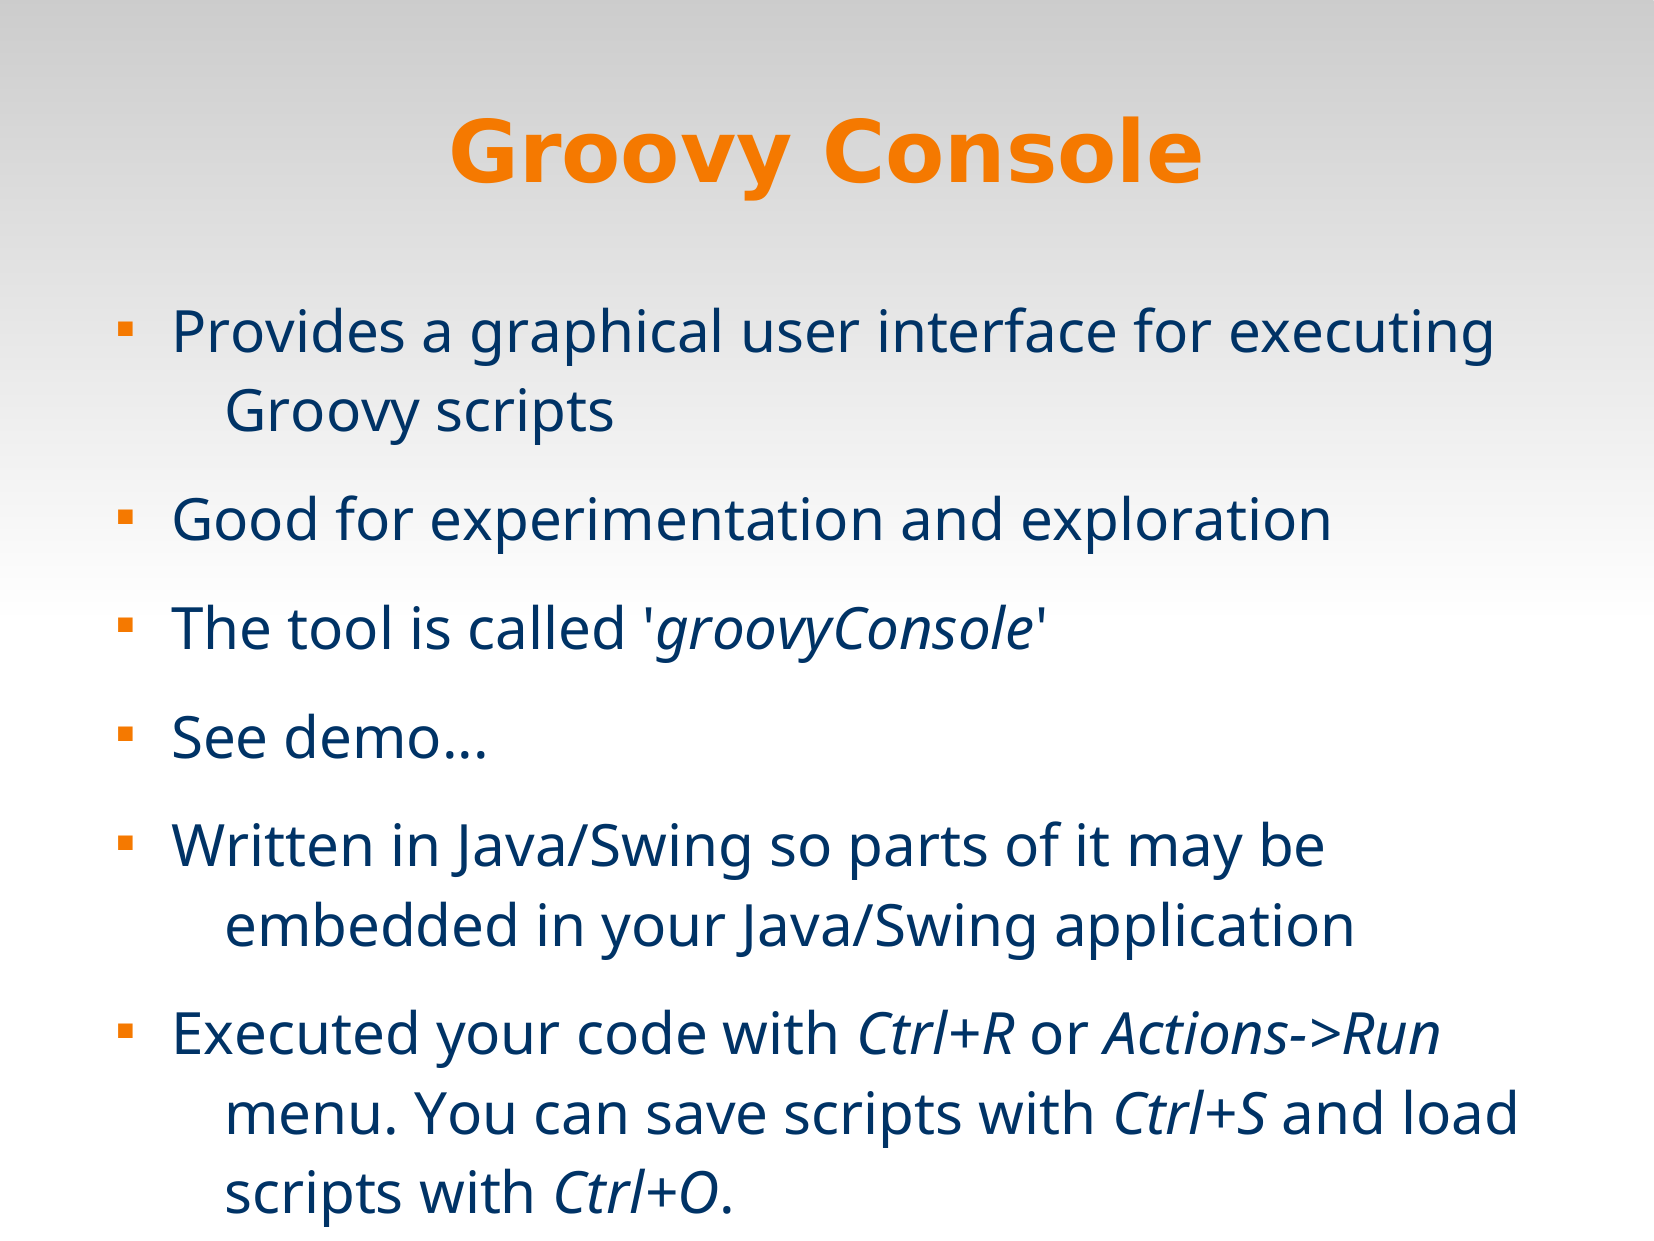

# Groovy Console
Provides a graphical user interface for executing Groovy scripts
Good for experimentation and exploration
The tool is called 'groovyConsole'
See demo...
Written in Java/Swing so parts of it may be embedded in your Java/Swing application
Executed your code with Ctrl+R or Actions->Run menu. You can save scripts with Ctrl+S and load scripts with Ctrl+O.